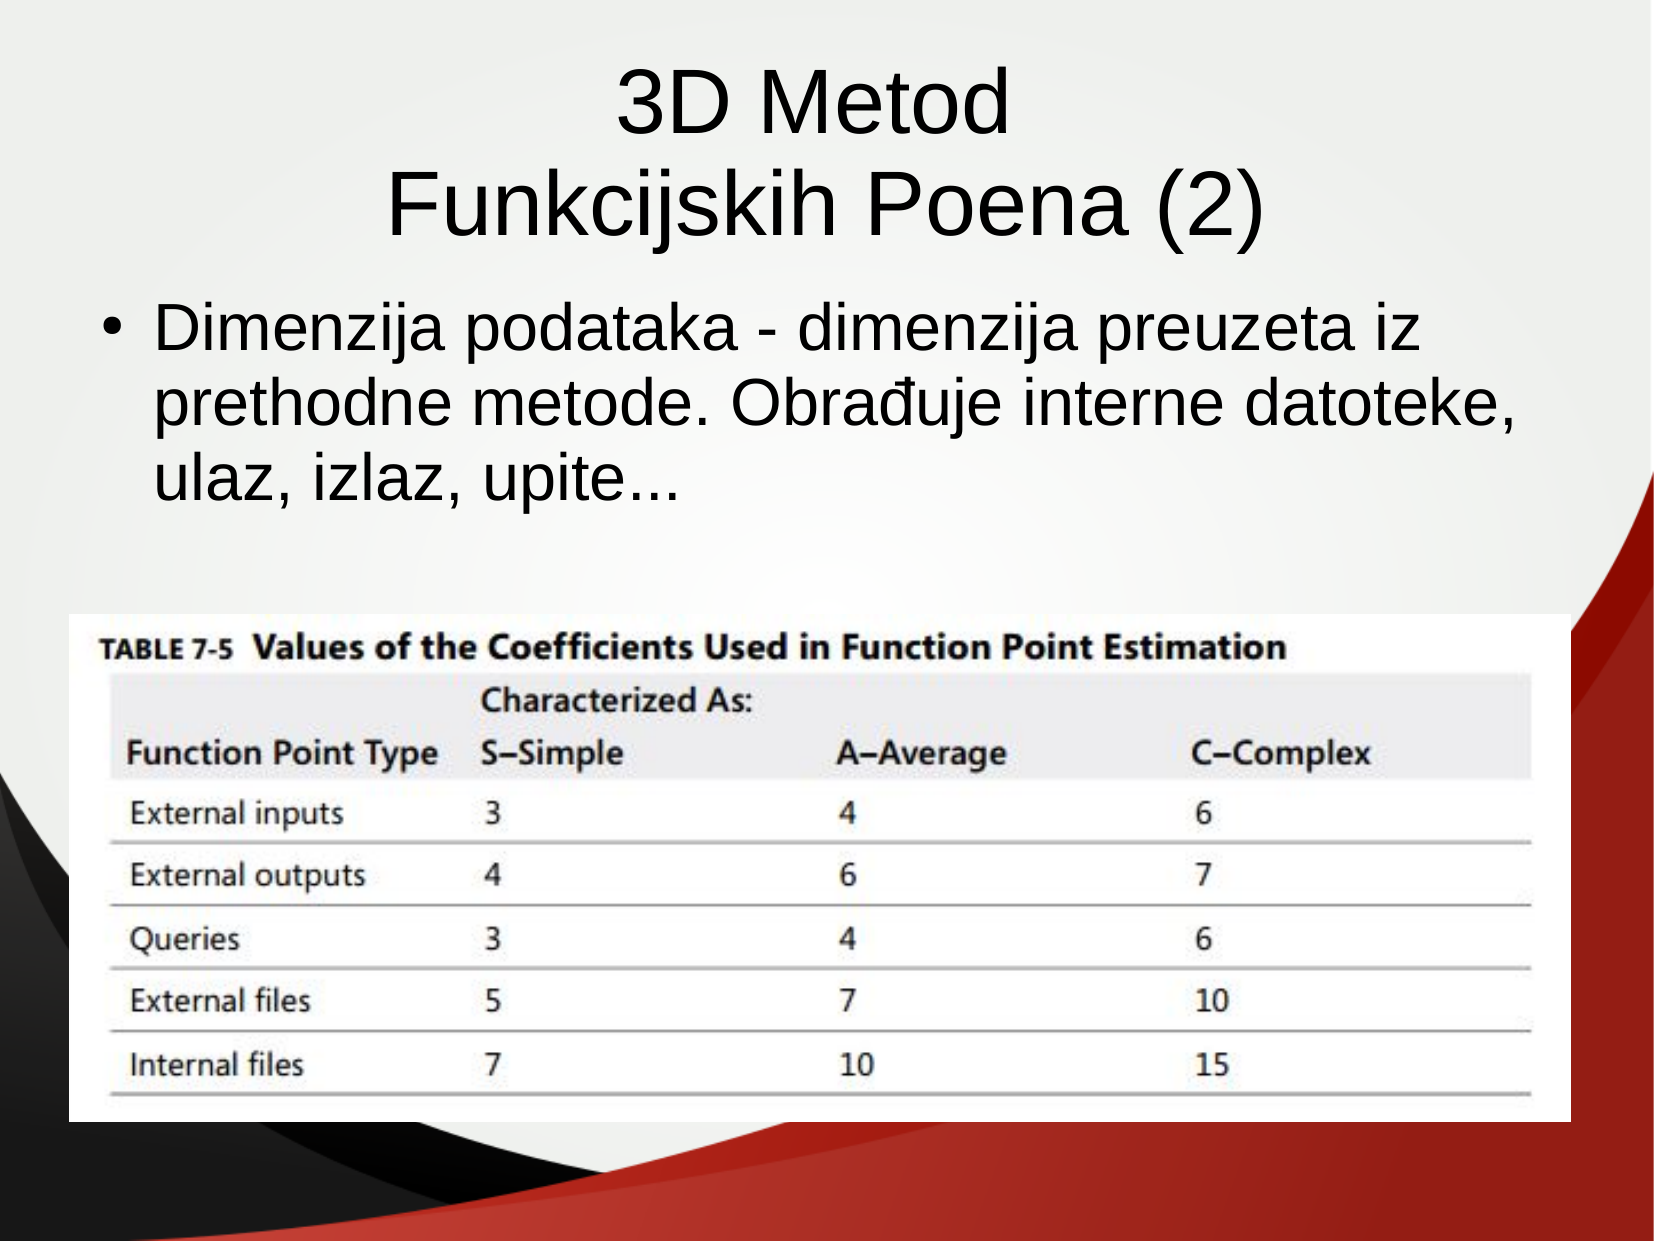

# 3D Metod Funkcijskih Poena (2)
Dimenzija podataka - dimenzija preuzeta iz prethodne metode. Obrađuje interne datoteke, ulaz, izlaz, upite...